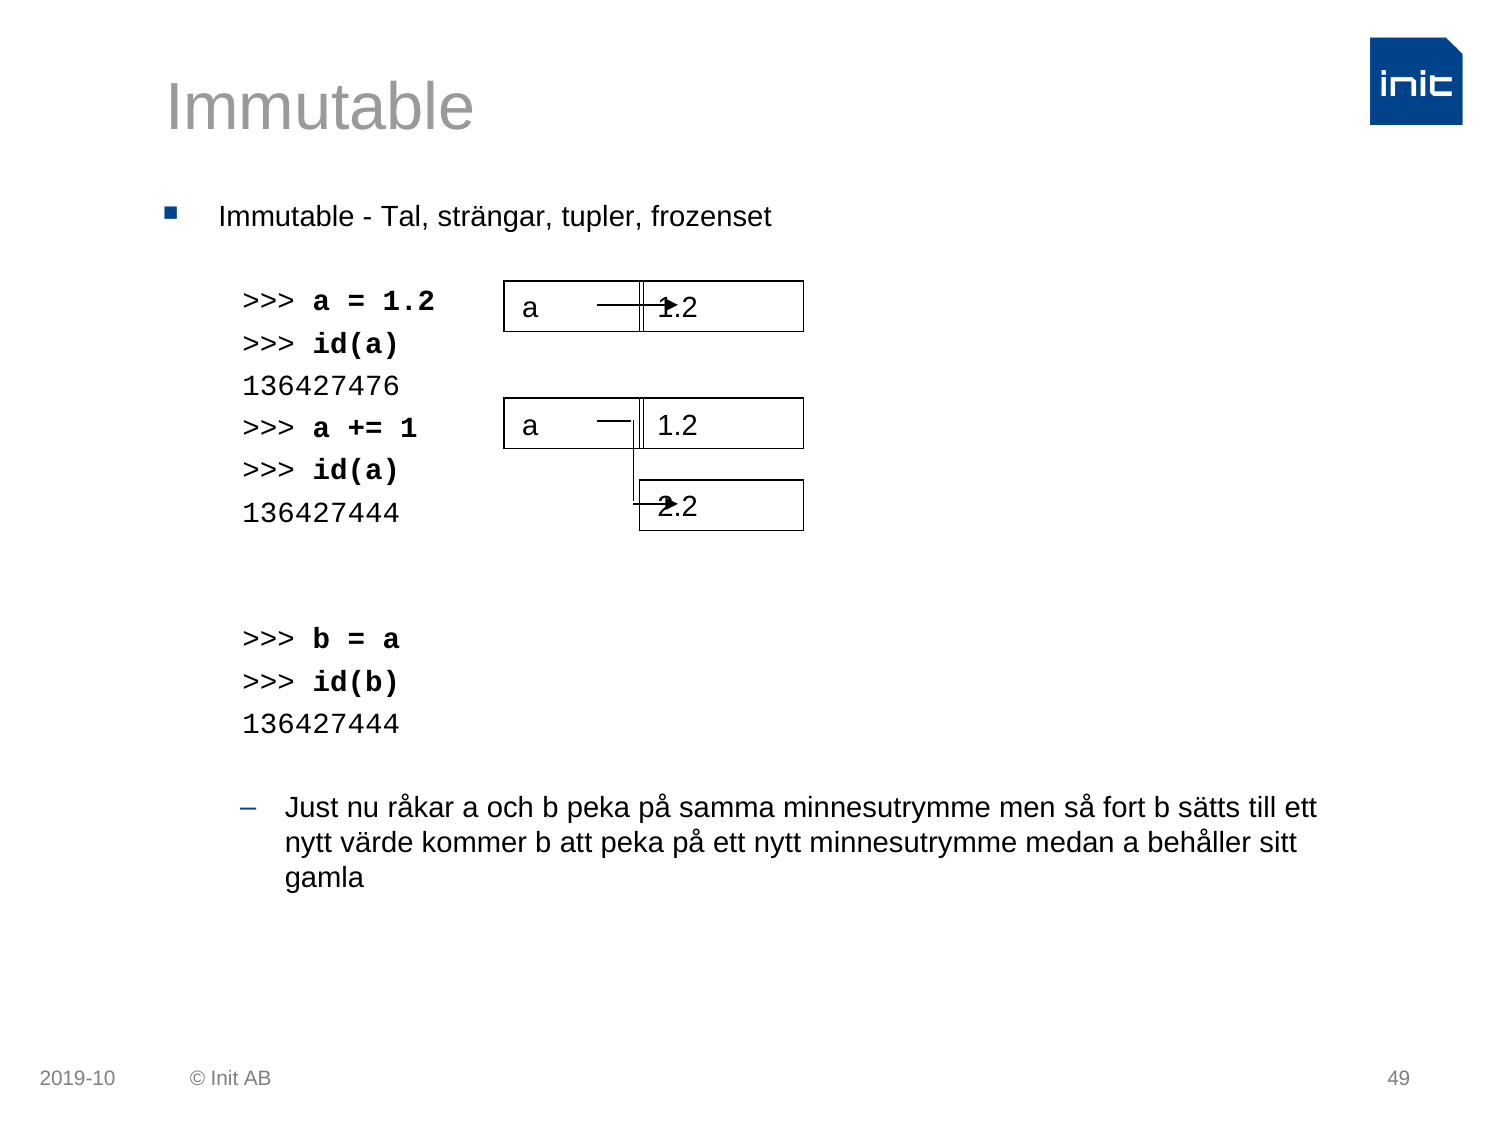

Immutable
Immutable - Tal, strängar, tupler, frozenset
>>> a = 1.2
>>> id(a)
136427476
>>> a += 1
>>> id(a)
136427444
>>> b = a
>>> id(b)
136427444
Just nu råkar a och b peka på samma minnesutrymme men så fort b sätts till ett nytt värde kommer b att peka på ett nytt minnesutrymme medan a behåller sitt gamla
a
1.2
a
1.2
2.2
2019-10
© Init AB